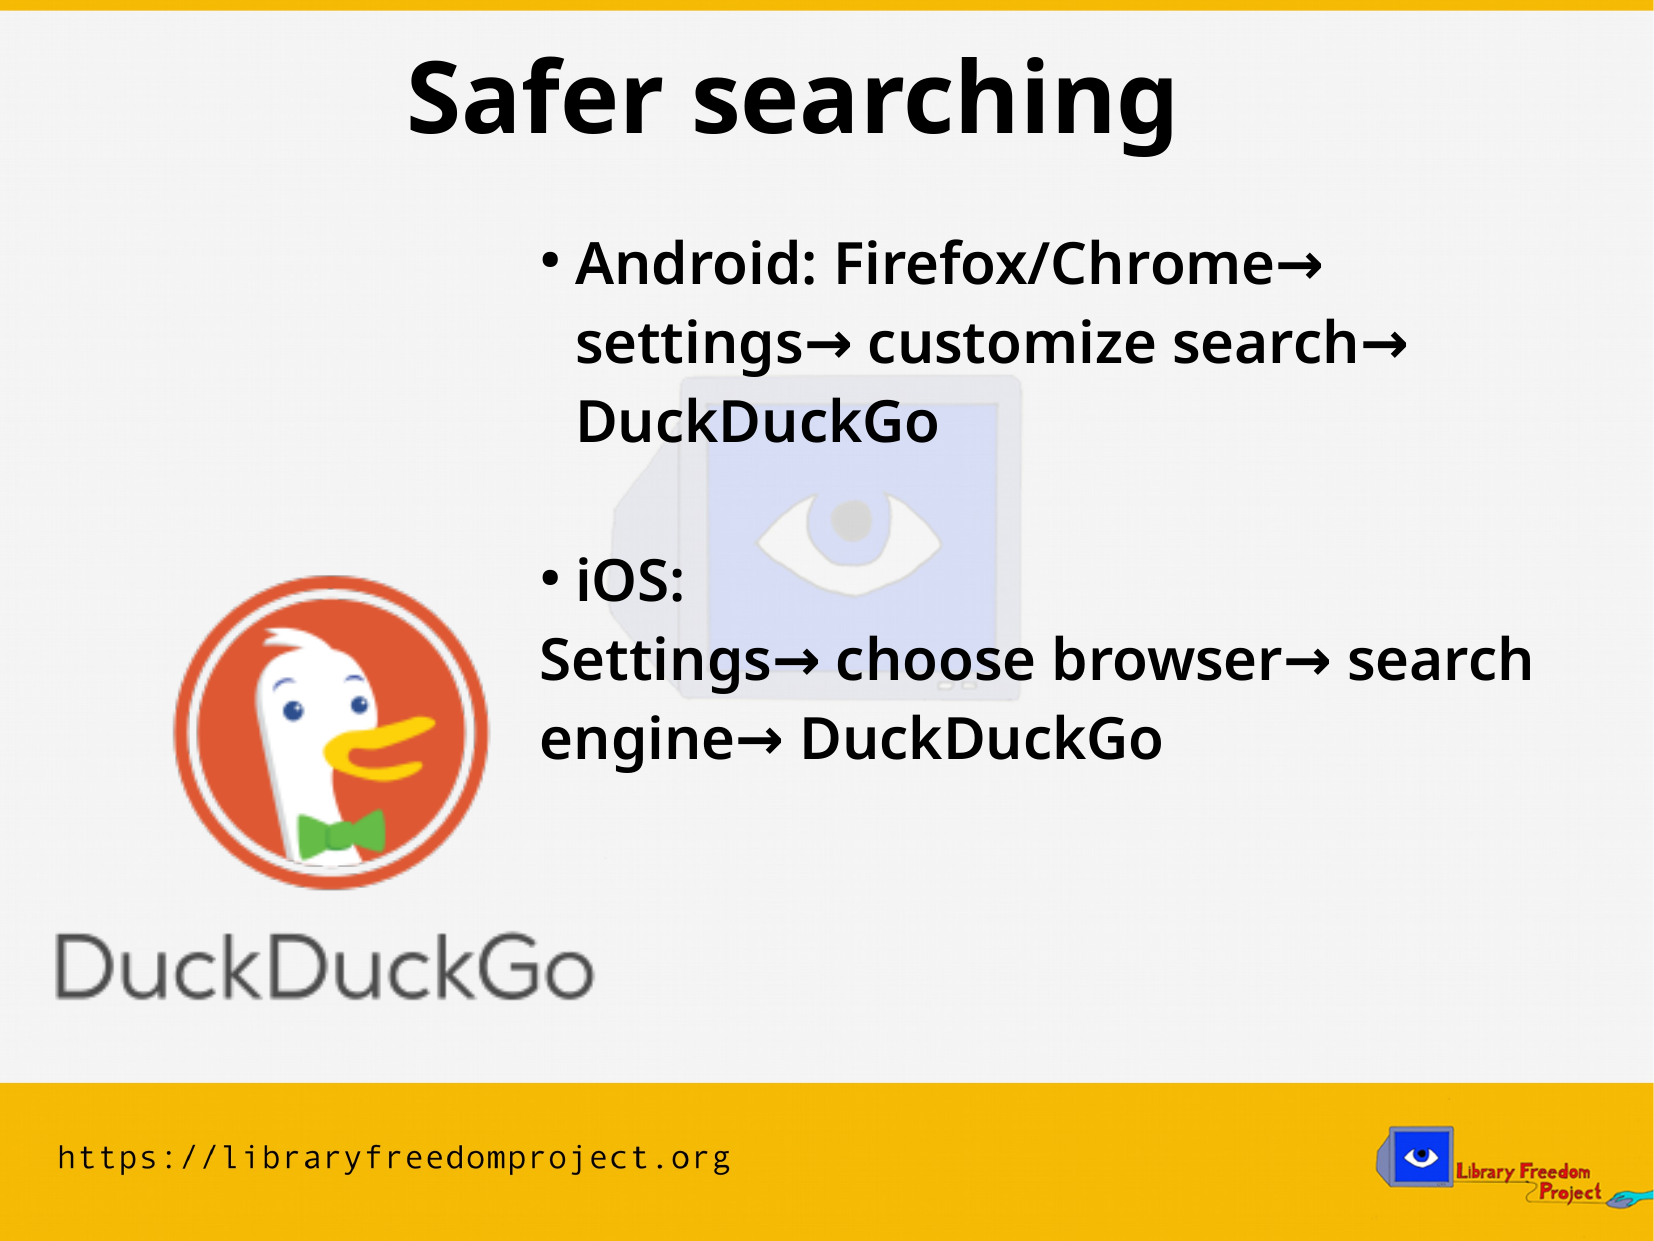

Safer searching
#
Android: Firefox/Chrome→ settings→ customize search→ DuckDuckGo
iOS:
Settings→ choose browser→ search engine→ DuckDuckGo